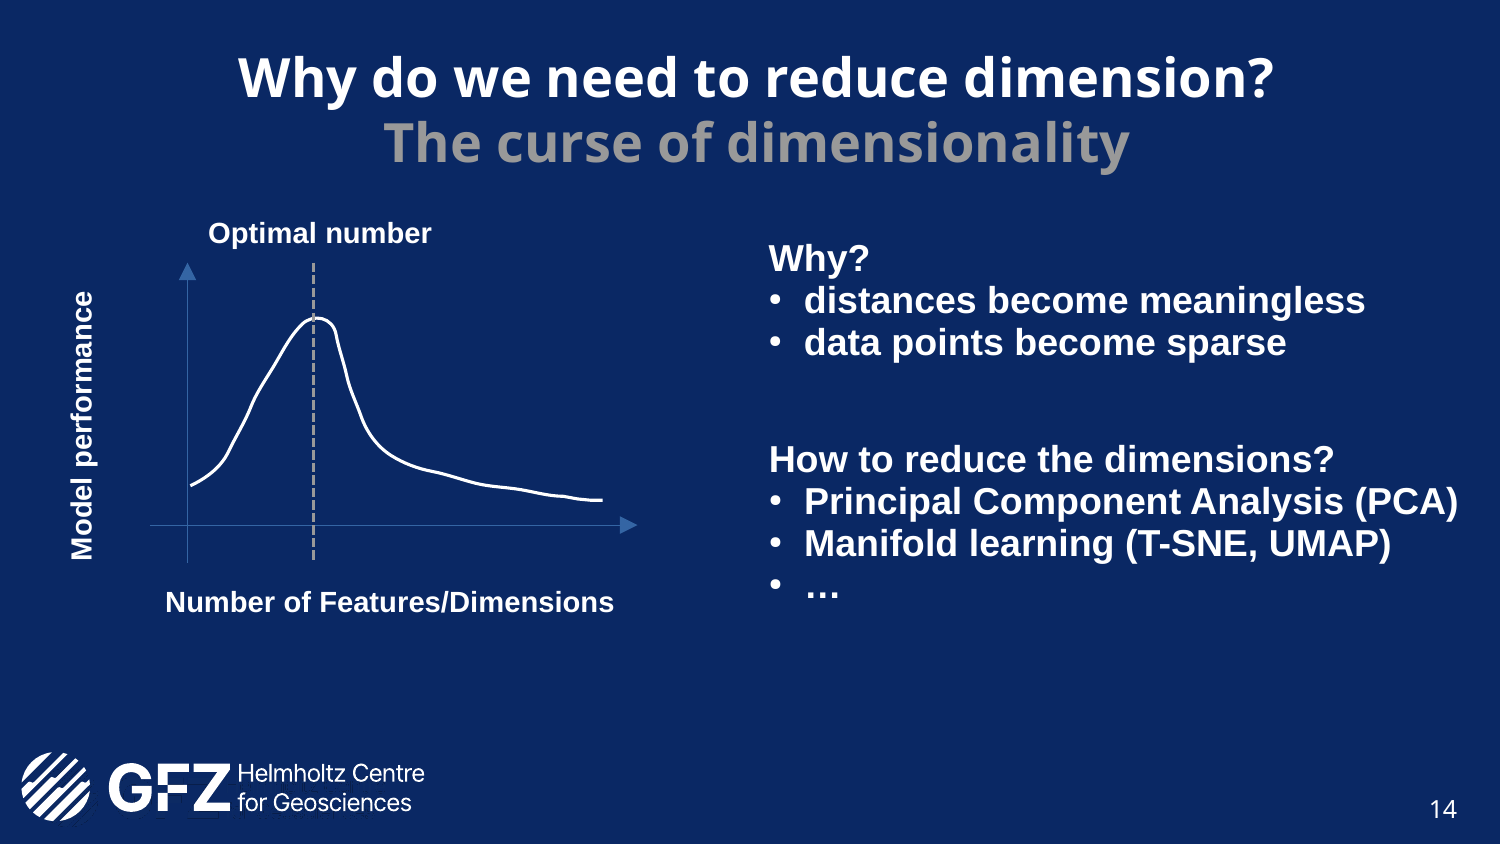

# Why do we need to reduce dimension? The curse of dimensionality
Optimal number
Why?
distances become meaningless
data points become sparse
Model performance
How to reduce the dimensions?
Principal Component Analysis (PCA)
Manifold learning (T-SNE, UMAP)
…
Number of Features/Dimensions